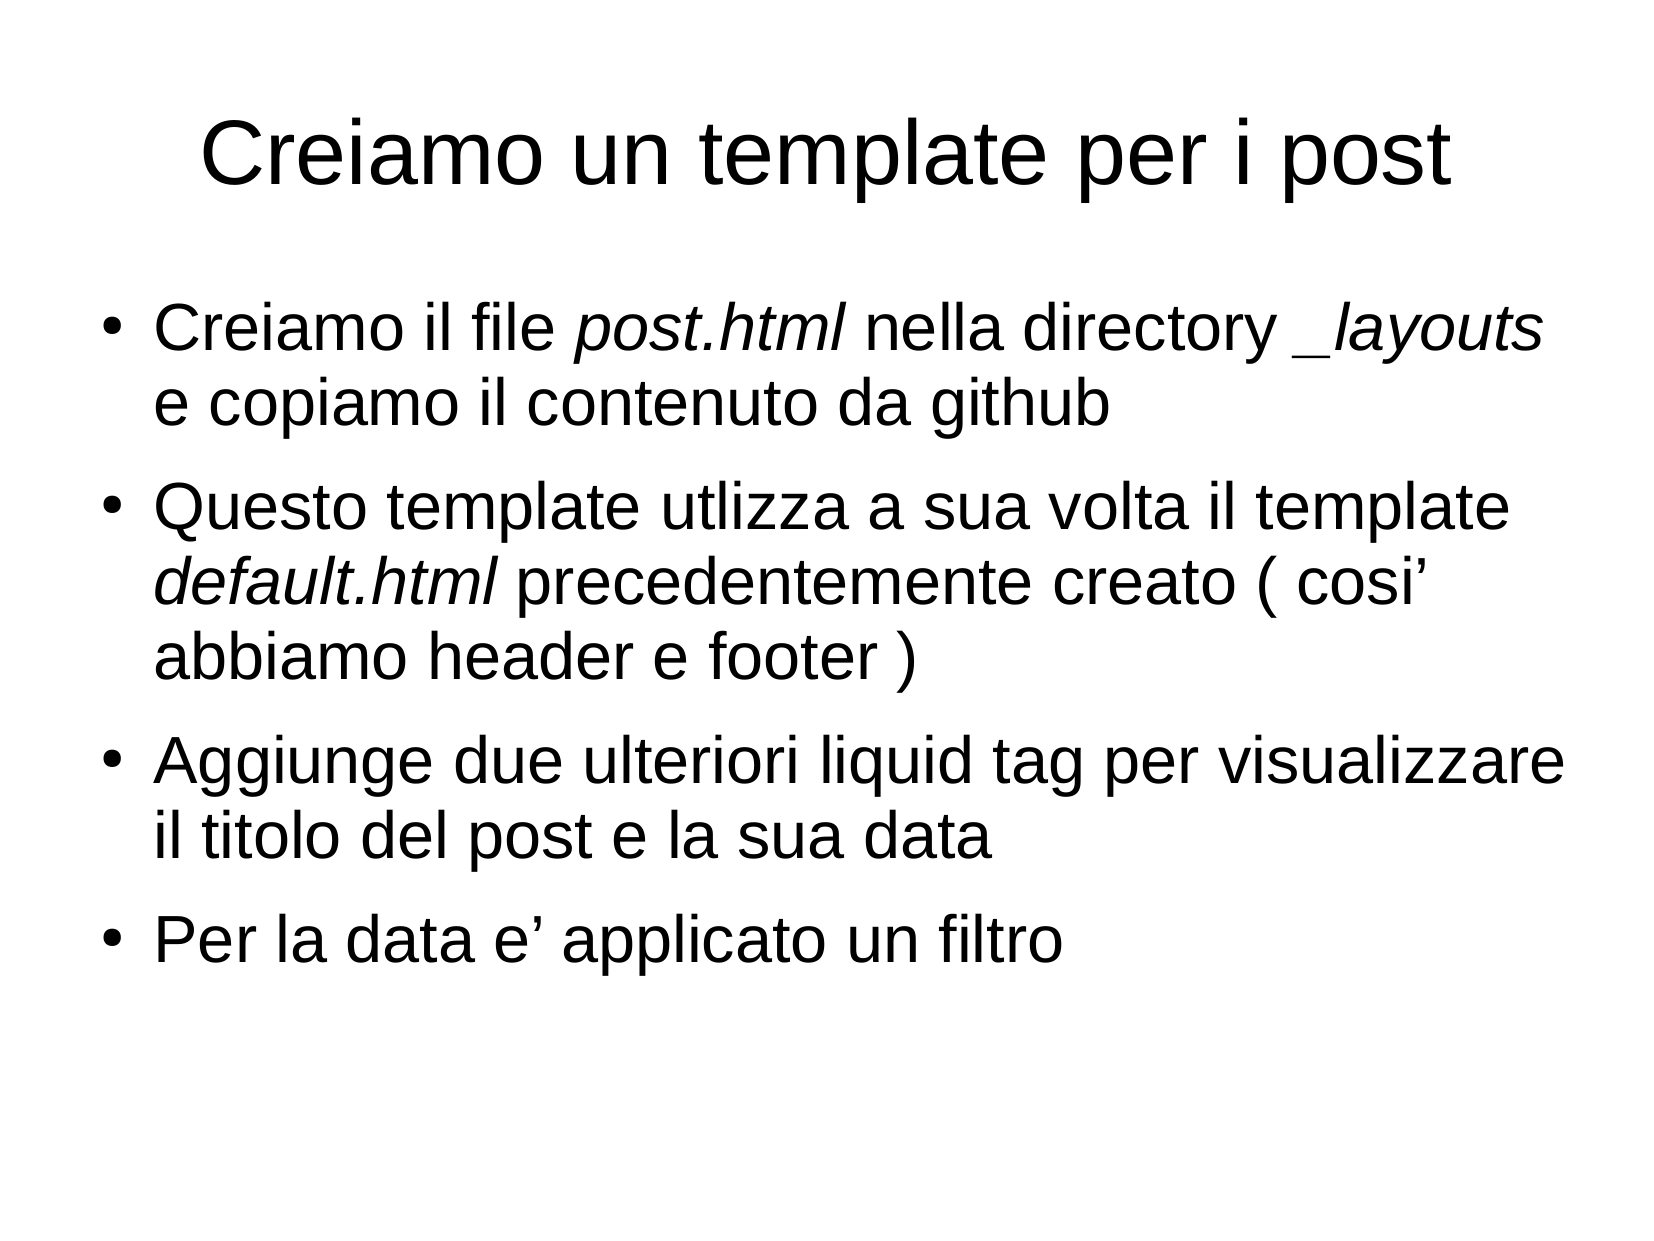

# Creiamo un template per i post
Creiamo il file post.html nella directory _layouts e copiamo il contenuto da github
Questo template utlizza a sua volta il template default.html precedentemente creato ( cosi’ abbiamo header e footer )
Aggiunge due ulteriori liquid tag per visualizzare il titolo del post e la sua data
Per la data e’ applicato un filtro